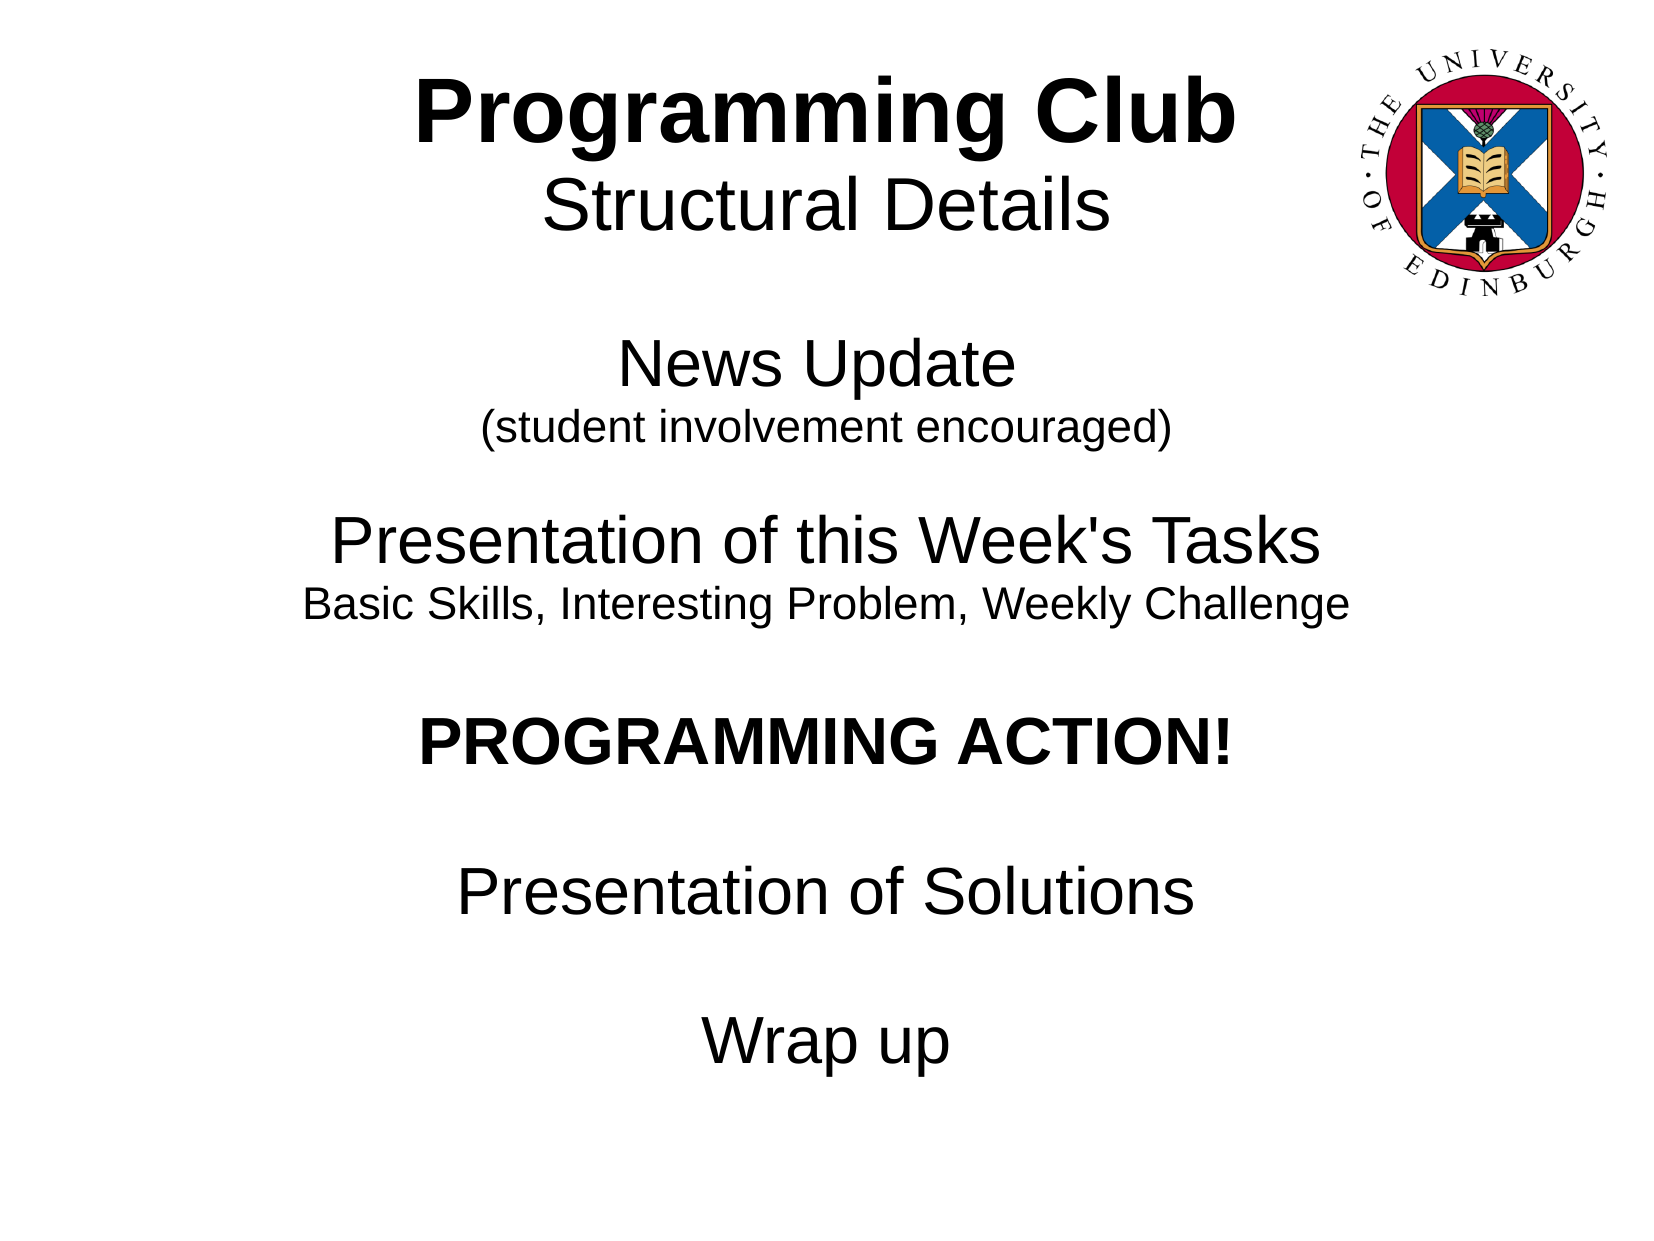

Programming Club
Structural Details
# News Update
(student involvement encouraged)
Presentation of this Week's Tasks
Basic Skills, Interesting Problem, Weekly Challenge
PROGRAMMING ACTION!
Presentation of Solutions
Wrap up